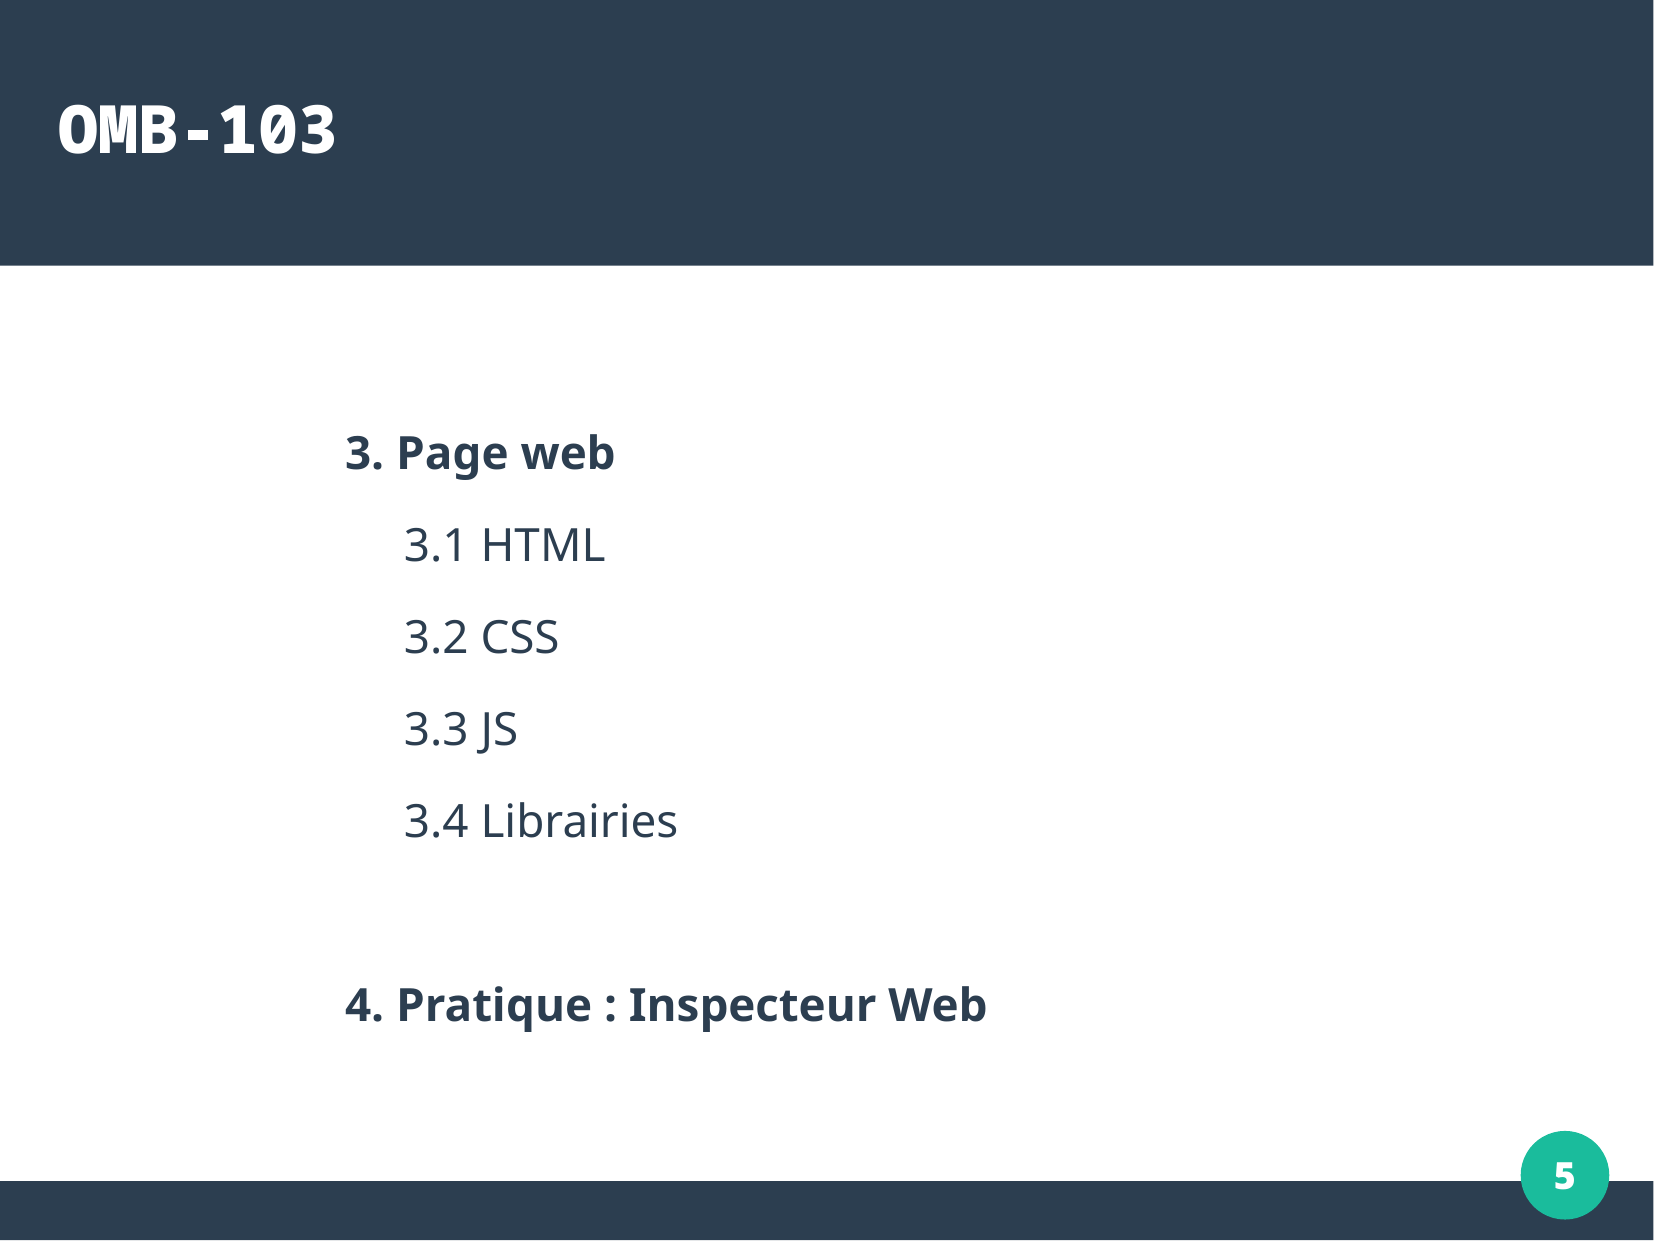

# OMB-103
3. Page web
3.1 HTML
3.2 CSS
3.3 JS
3.4 Librairies
4. Pratique : Inspecteur Web
5